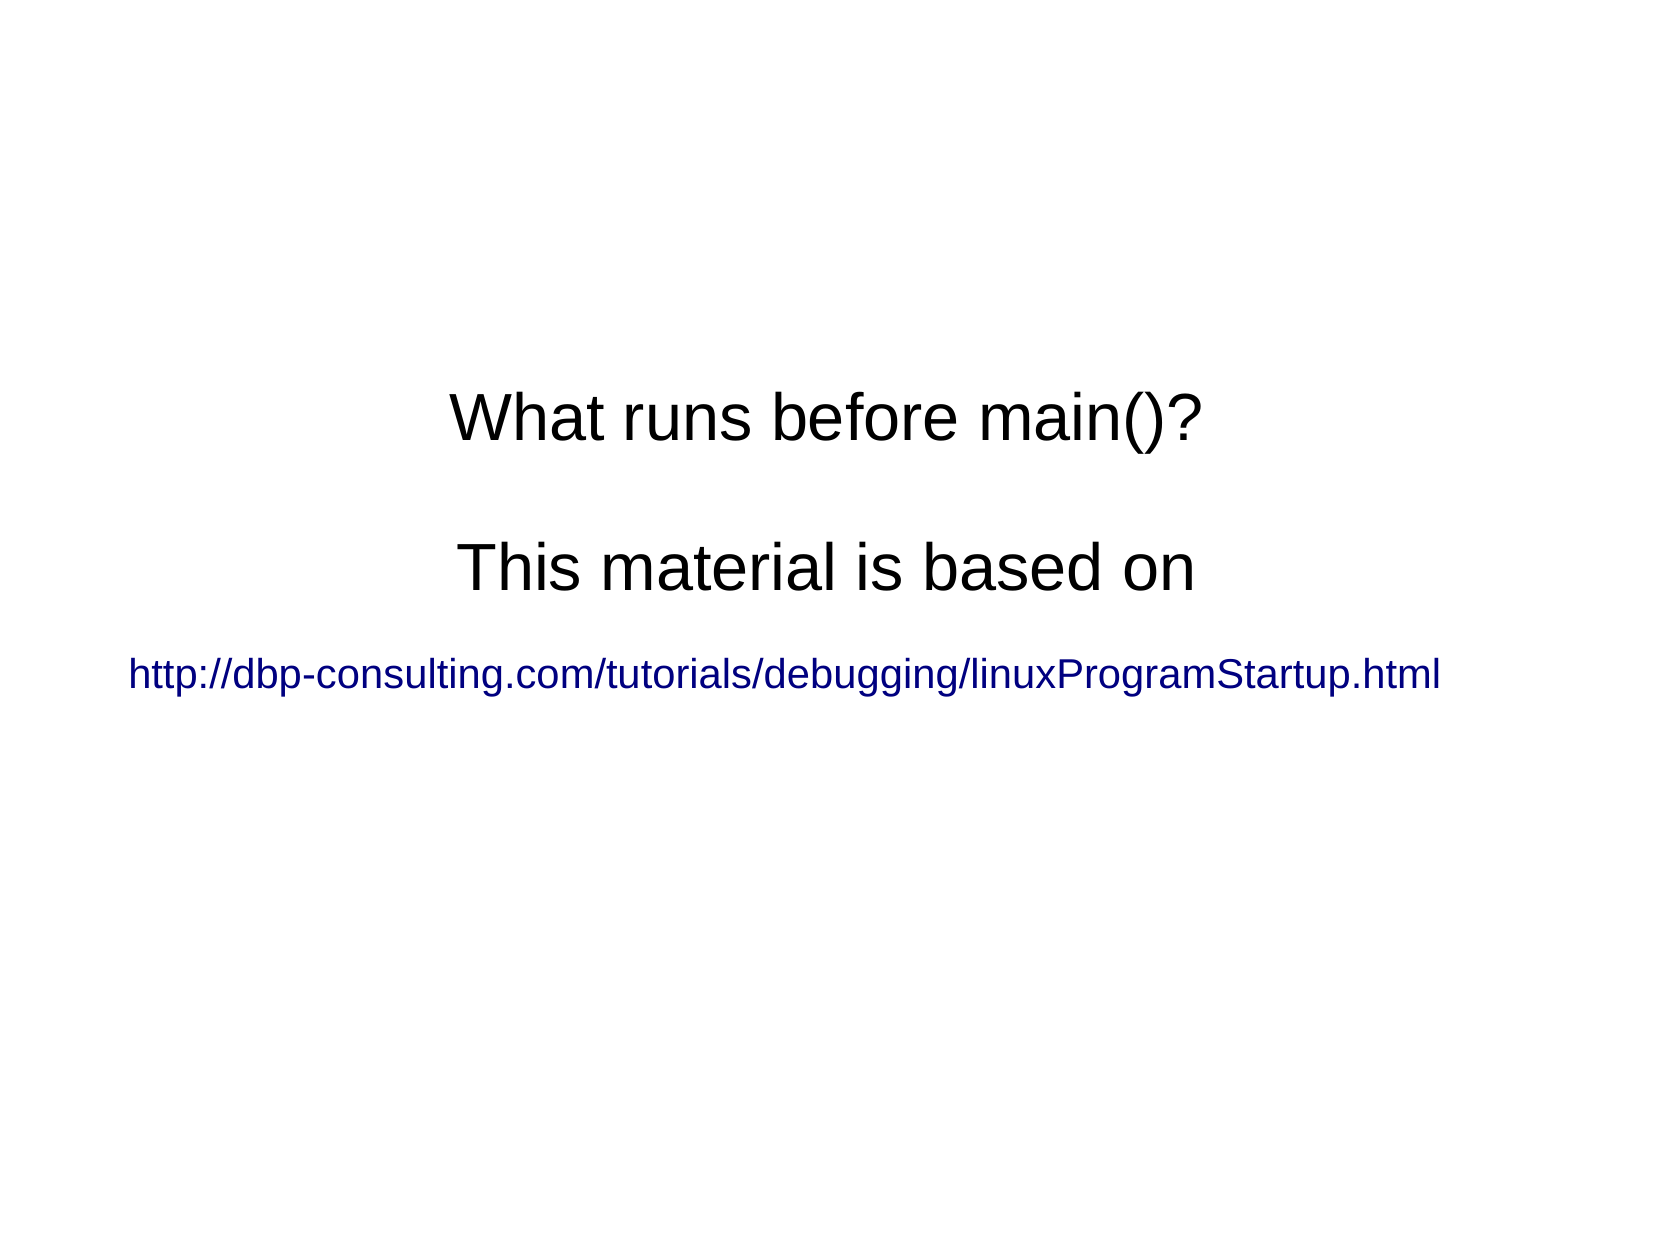

# What runs before main()?
This material is based on
http://dbp-consulting.com/tutorials/debugging/linuxProgramStartup.html